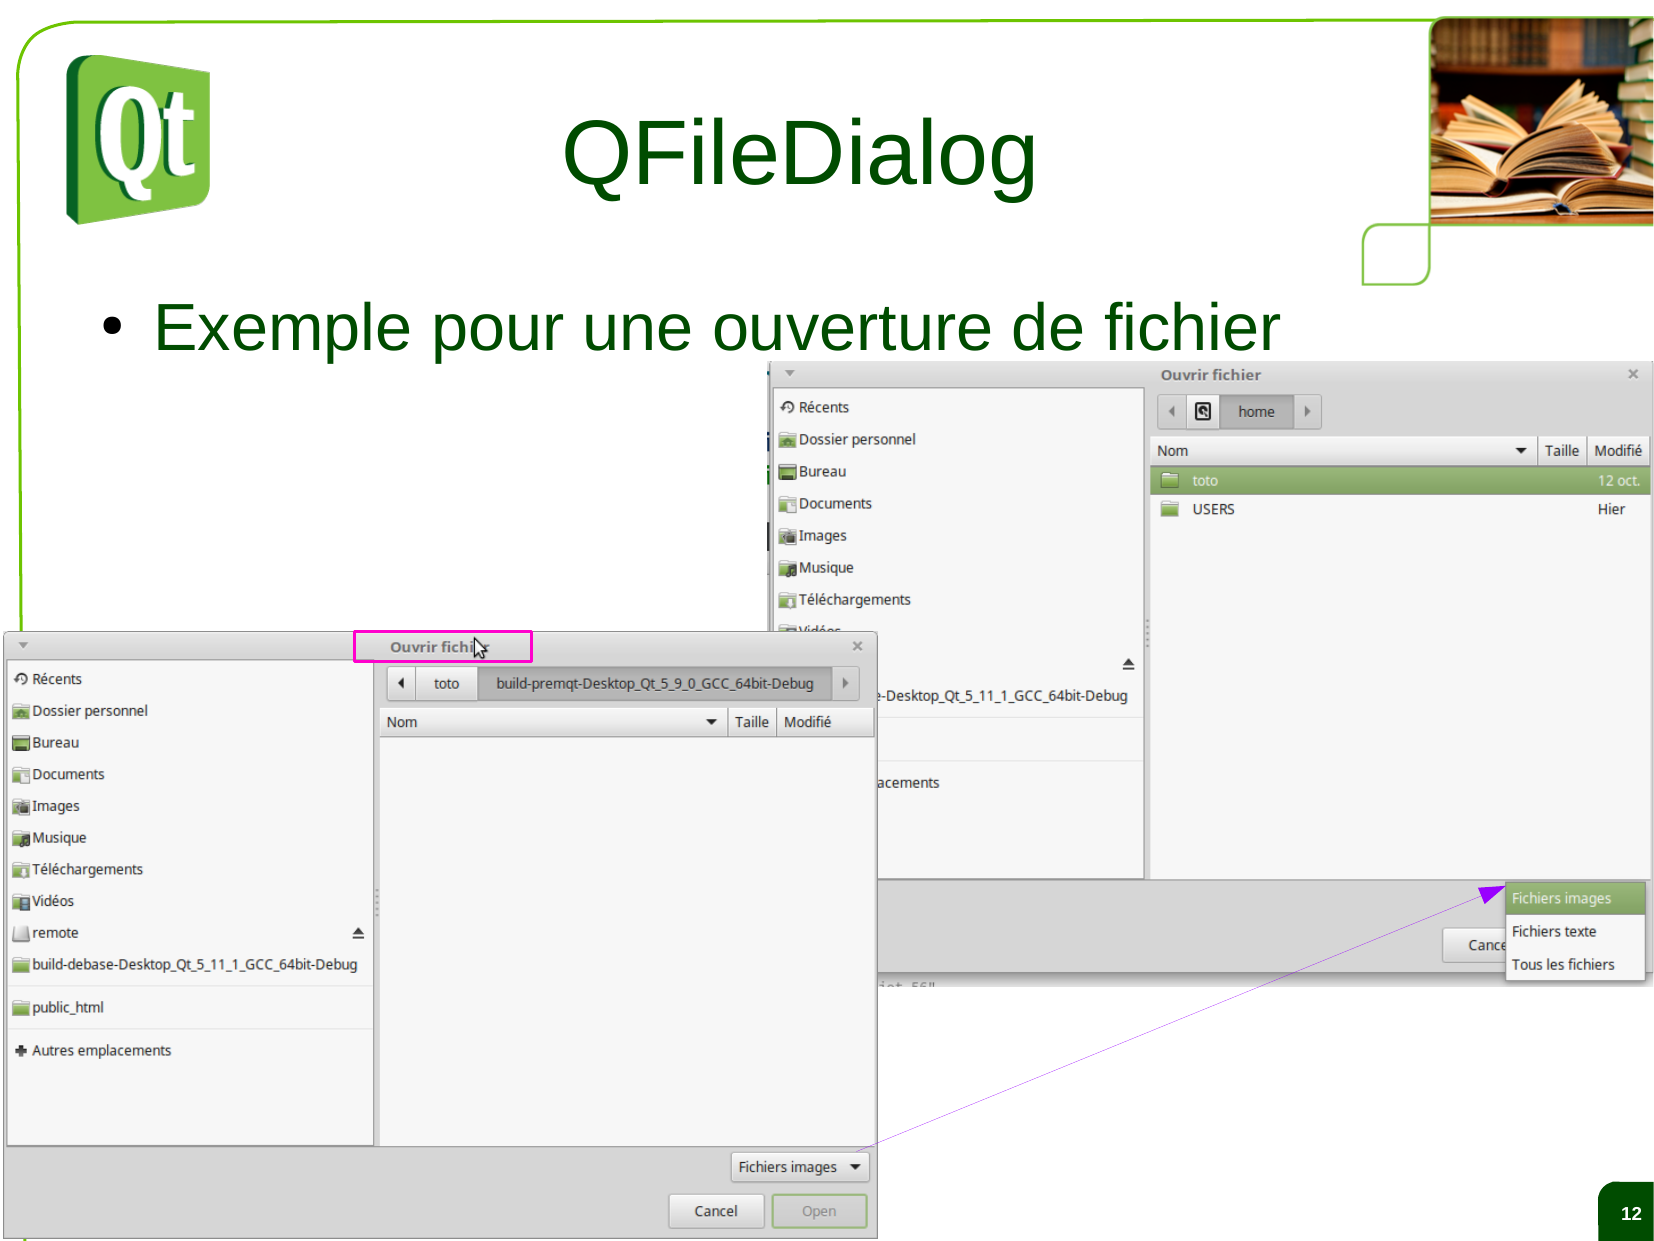

# QFileDialog
Exemple pour une ouverture de fichier